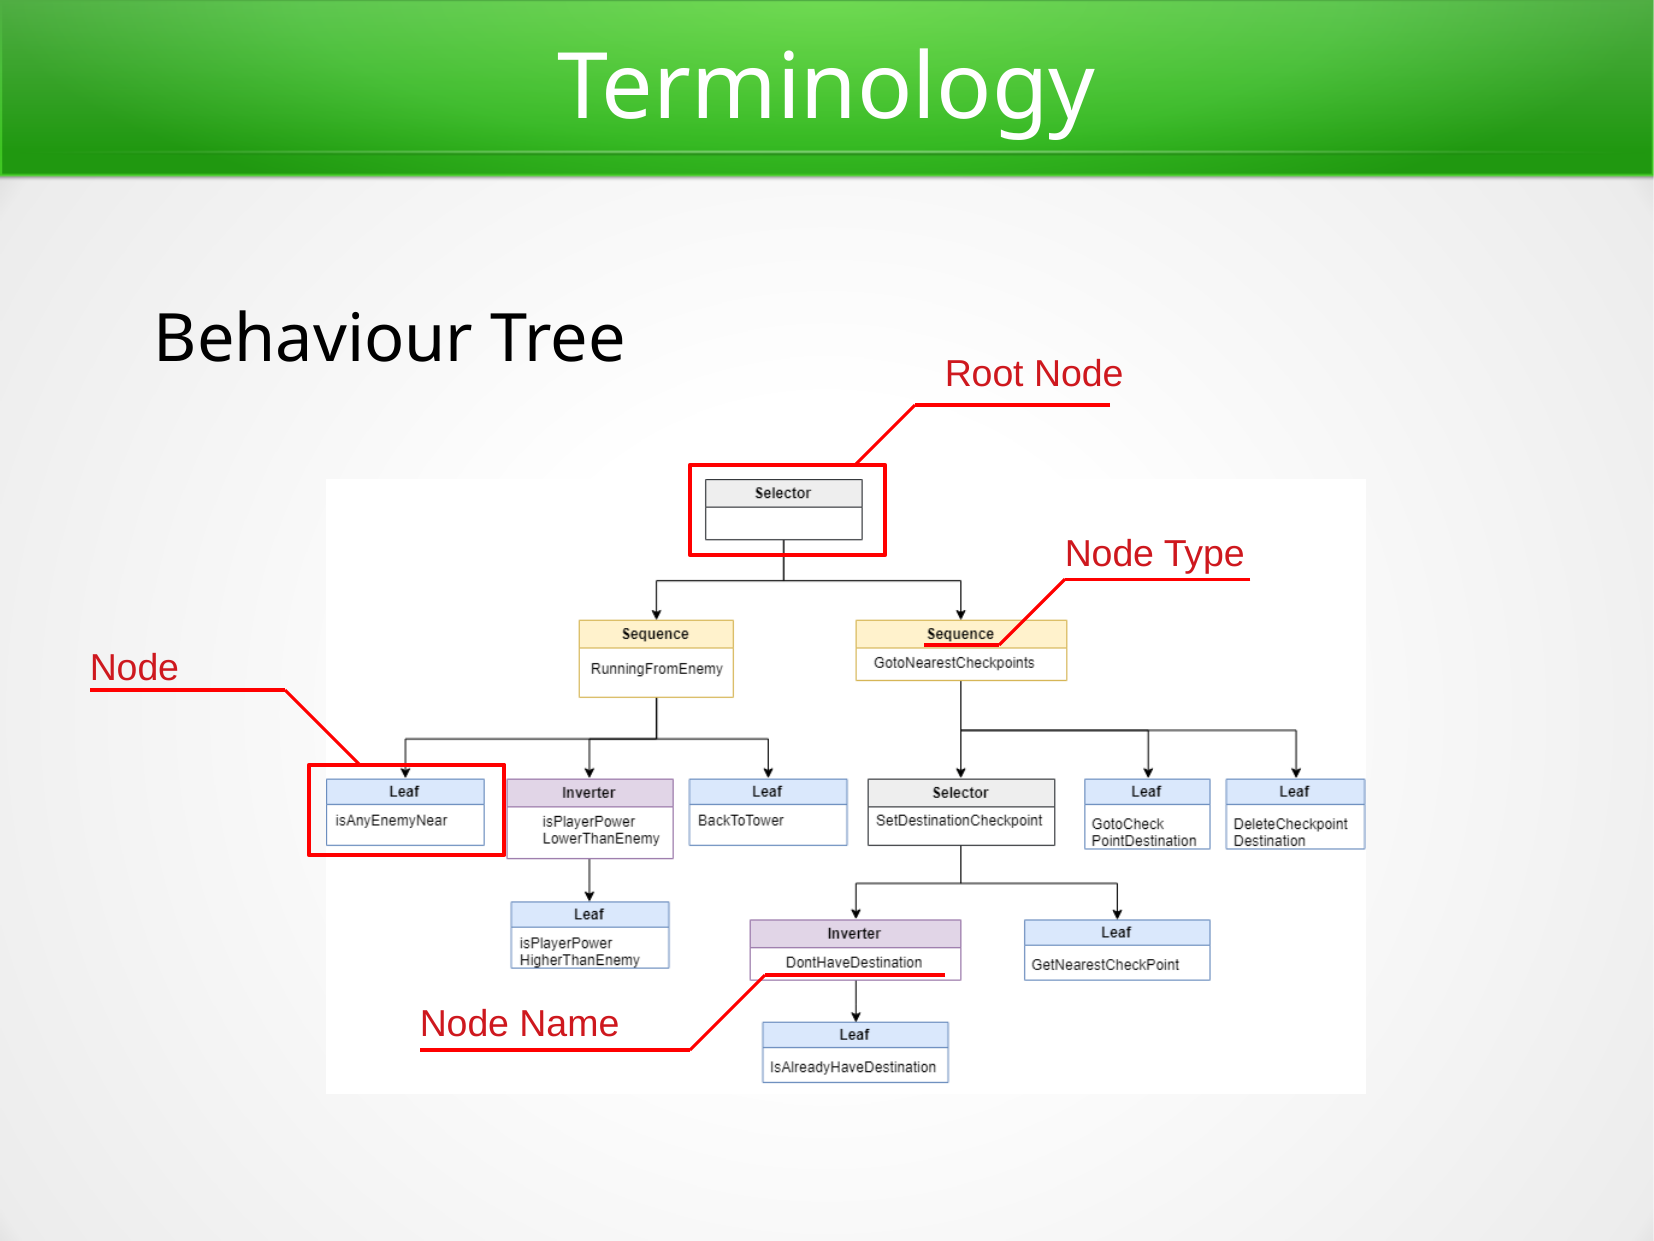

# Terminology
Behaviour Tree
Root Node
Node Type
Node
Node Name